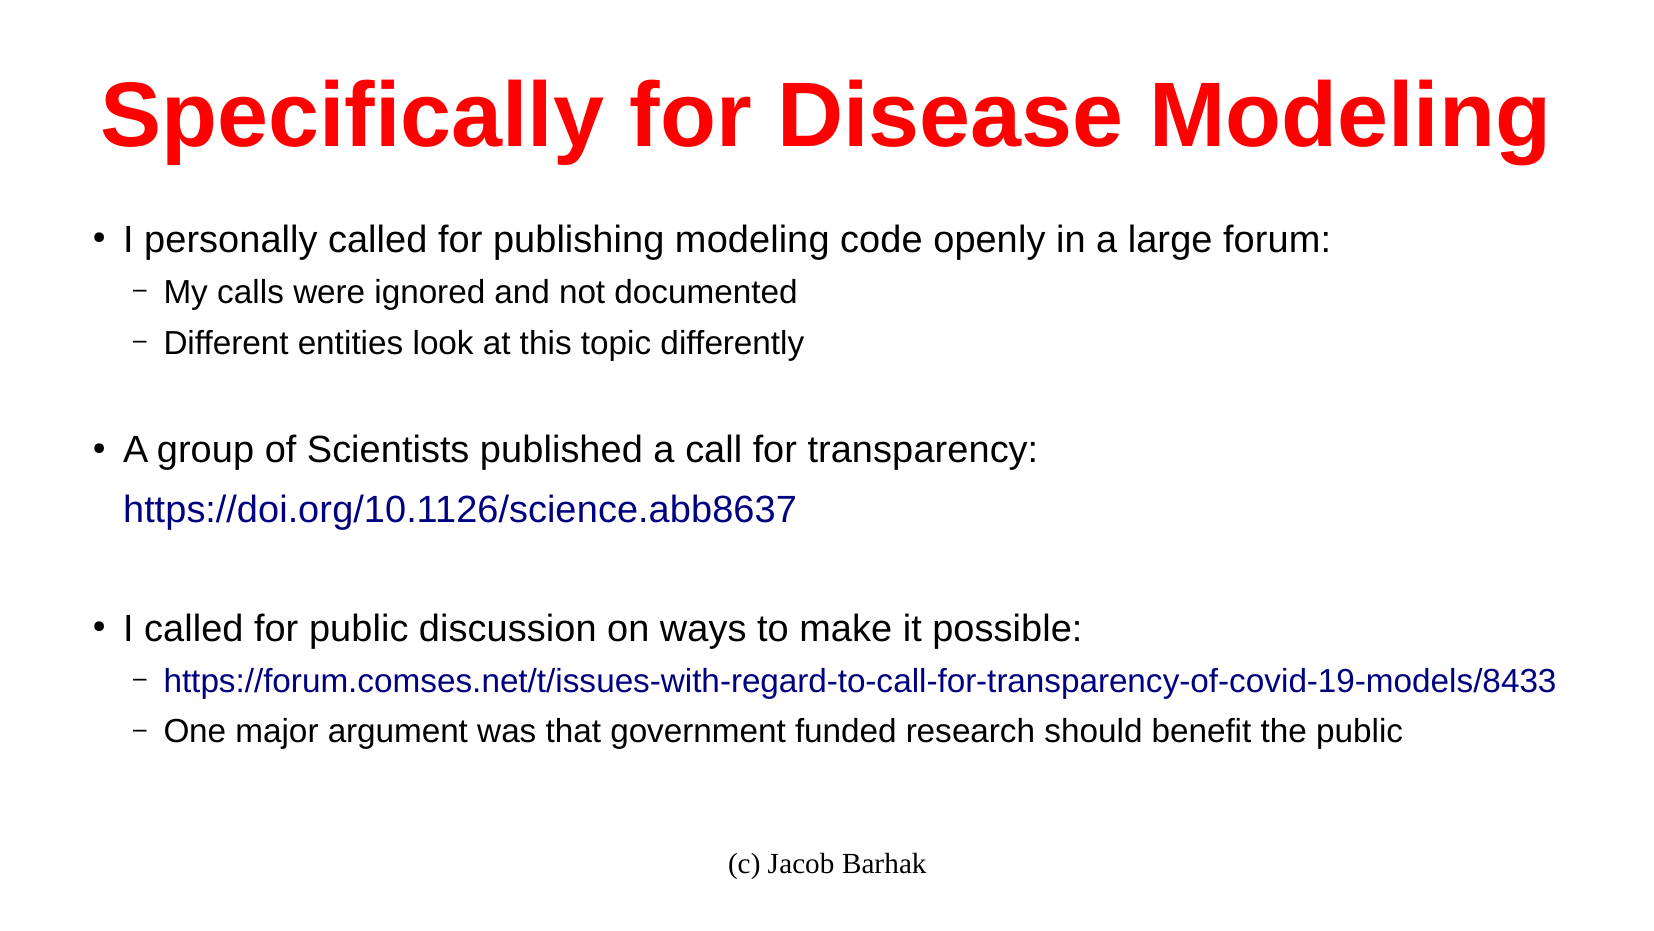

# Specifically for Disease Modeling
I personally called for publishing modeling code openly in a large forum:
My calls were ignored and not documented
Different entities look at this topic differently
A group of Scientists published a call for transparency:
https://doi.org/10.1126/science.abb8637
I called for public discussion on ways to make it possible:
https://forum.comses.net/t/issues-with-regard-to-call-for-transparency-of-covid-19-models/8433
One major argument was that government funded research should benefit the public